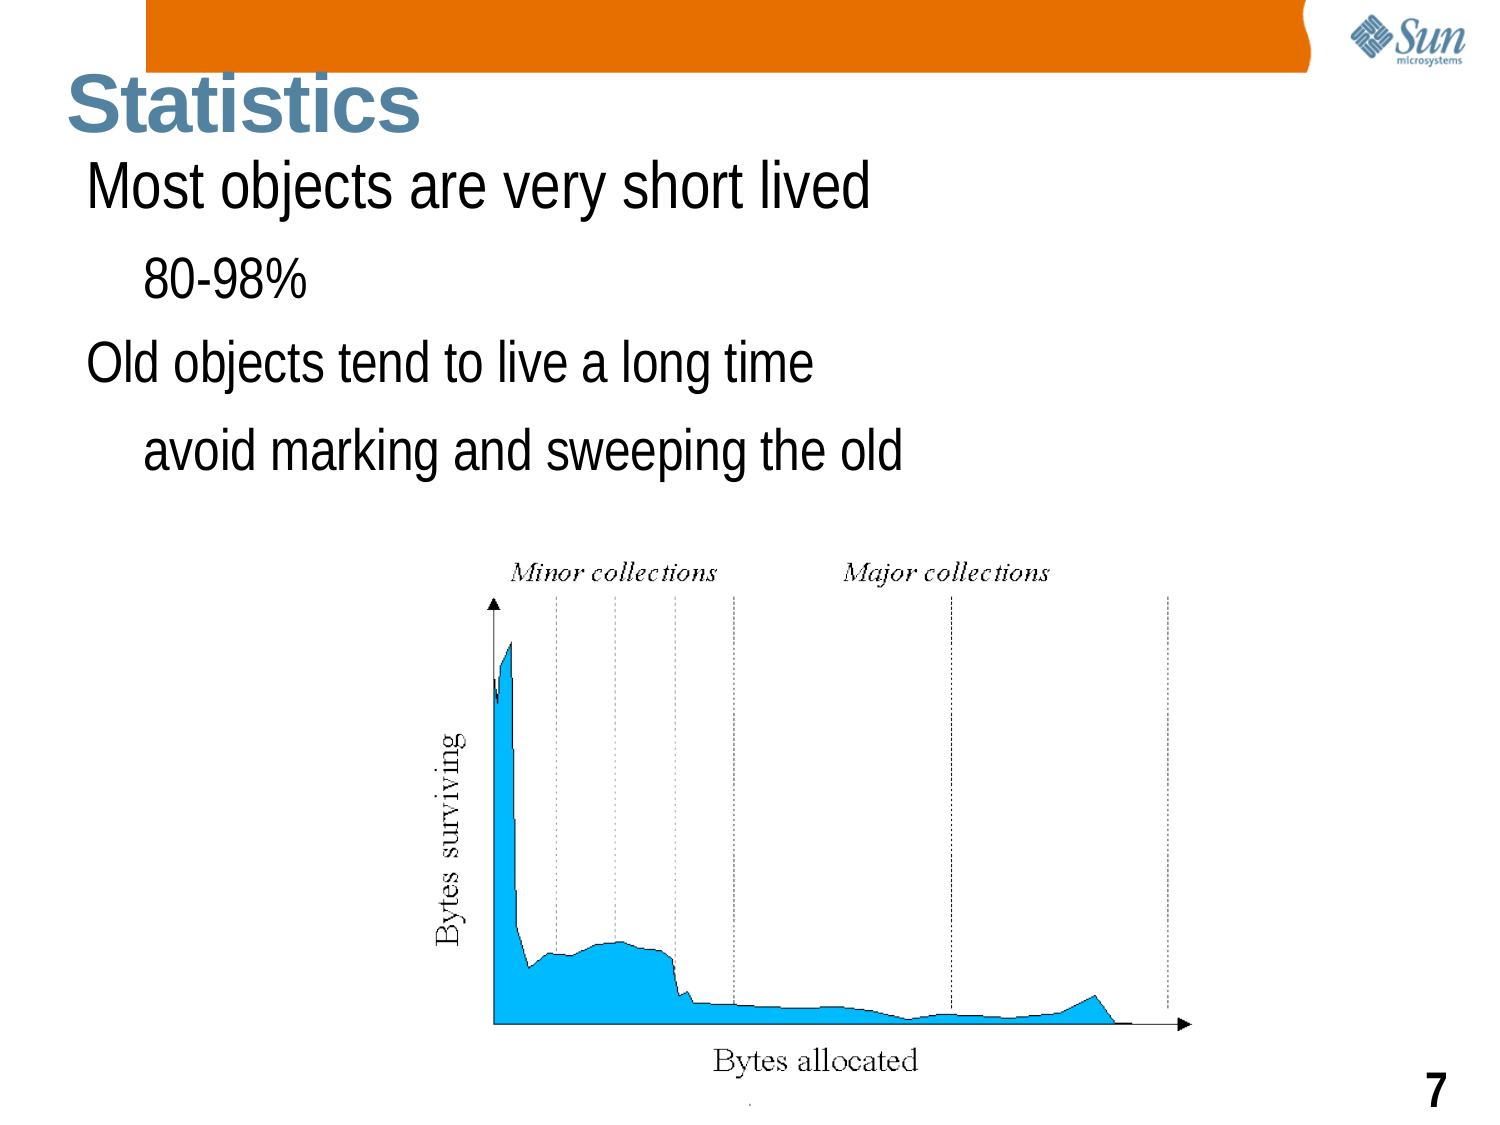

# Statistics
Most objects are very short lived
80-98%
Old objects tend to live a long time
avoid marking and sweeping the old